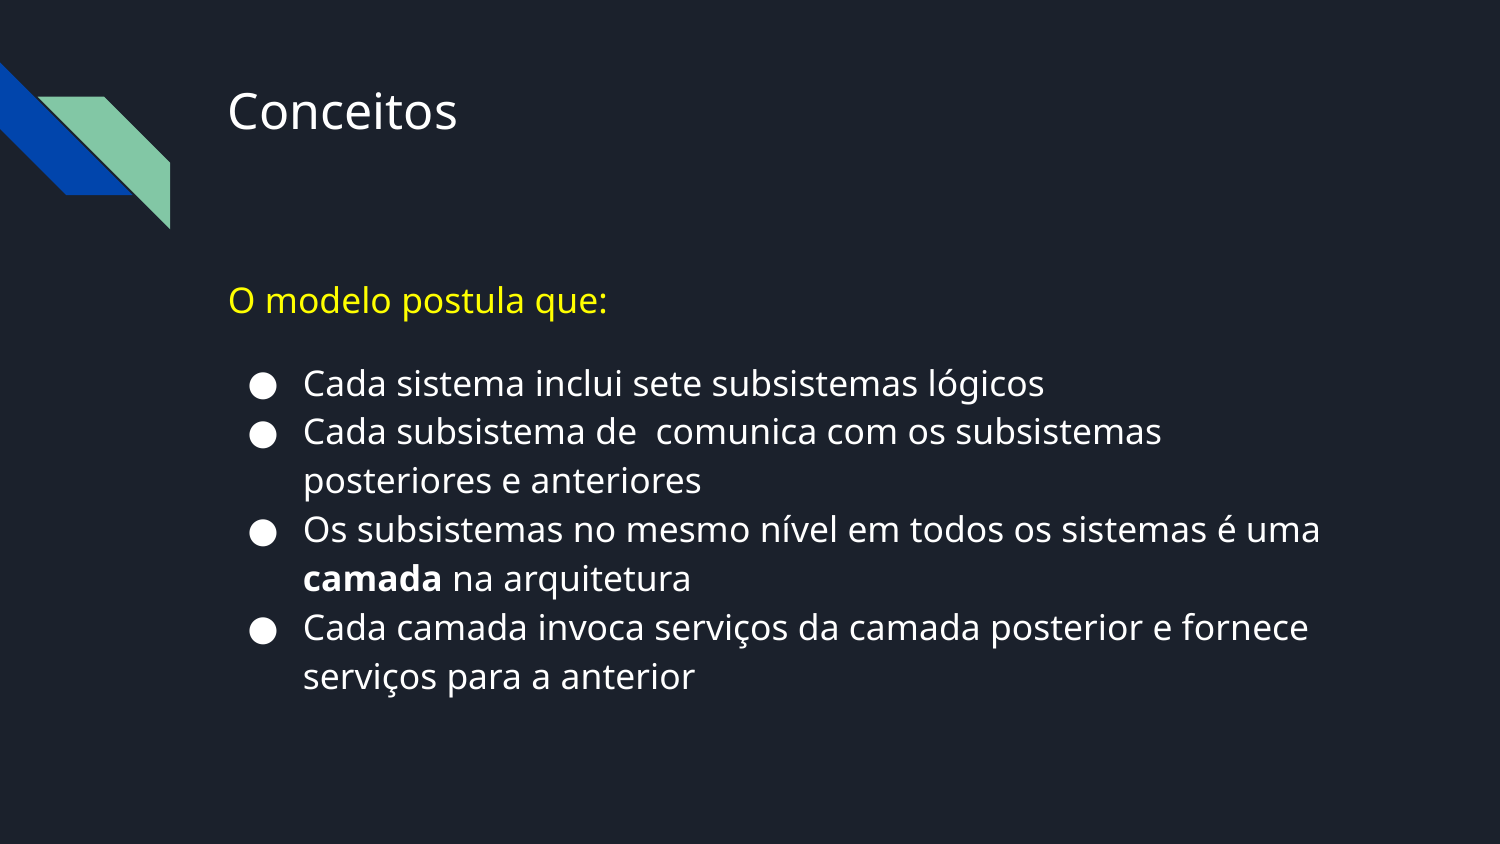

# Conceitos
O modelo postula que:
Cada sistema inclui sete subsistemas lógicos
Cada subsistema de comunica com os subsistemas posteriores e anteriores
Os subsistemas no mesmo nível em todos os sistemas é uma camada na arquitetura
Cada camada invoca serviços da camada posterior e fornece serviços para a anterior